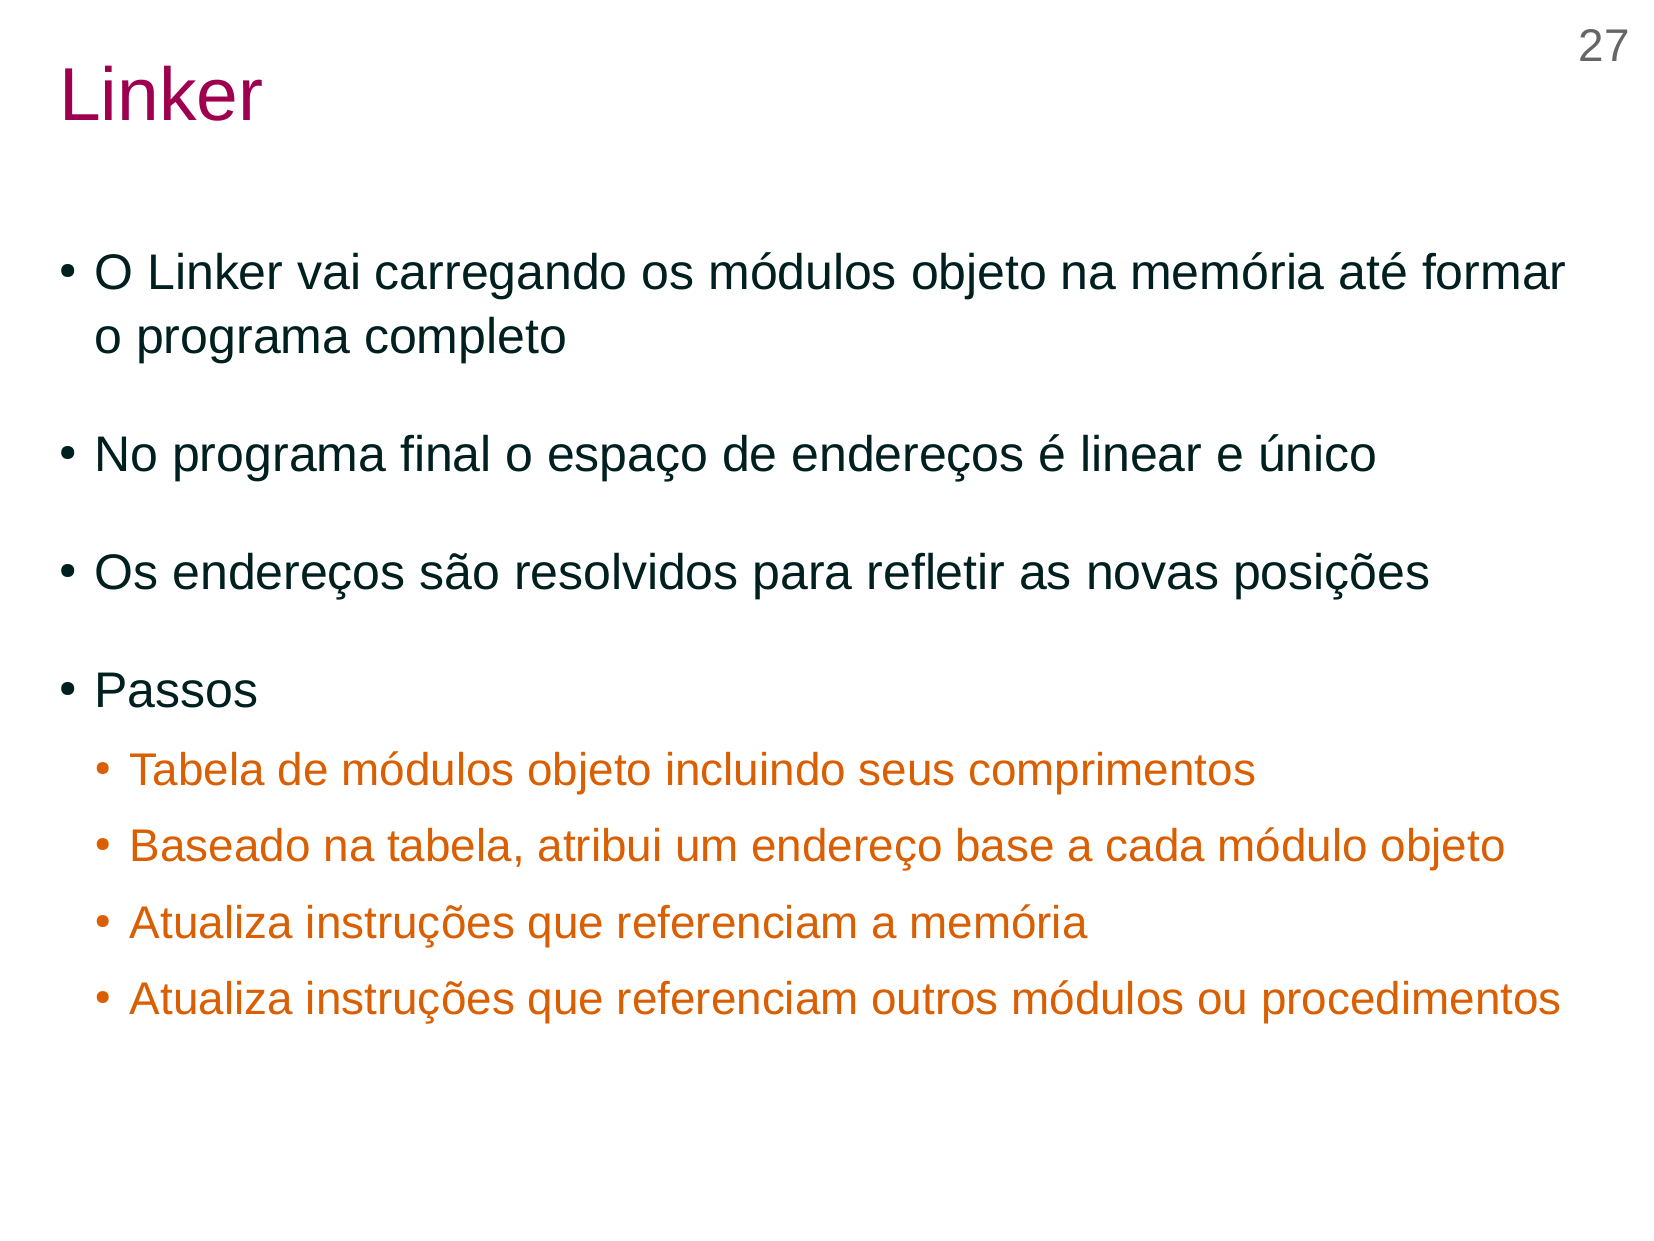

27
# Linker
O Linker vai carregando os módulos objeto na memória até formar o programa completo
No programa final o espaço de endereços é linear e único
Os endereços são resolvidos para refletir as novas posições
Passos
Tabela de módulos objeto incluindo seus comprimentos
Baseado na tabela, atribui um endereço base a cada módulo objeto
Atualiza instruções que referenciam a memória
Atualiza instruções que referenciam outros módulos ou procedimentos